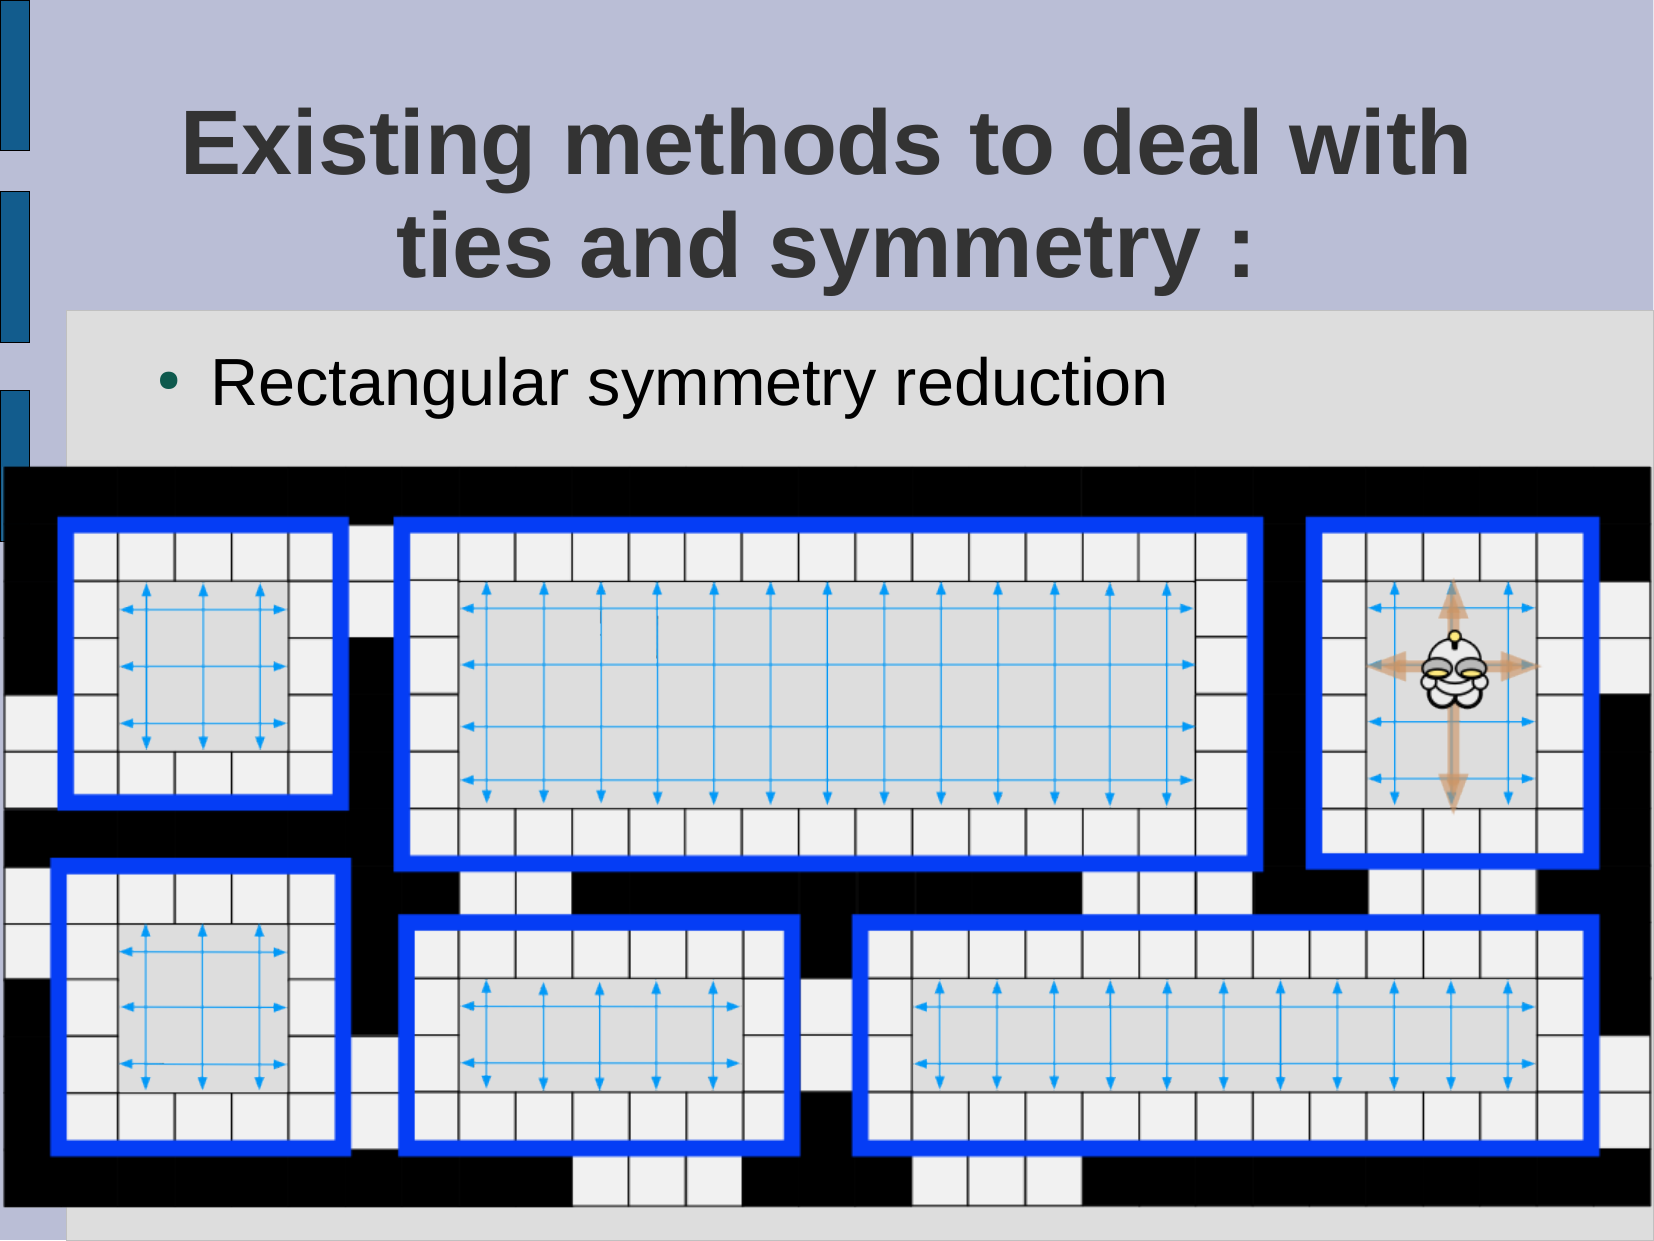

# Existing methods to deal with ties and symmetry :
Rectangular symmetry reduction